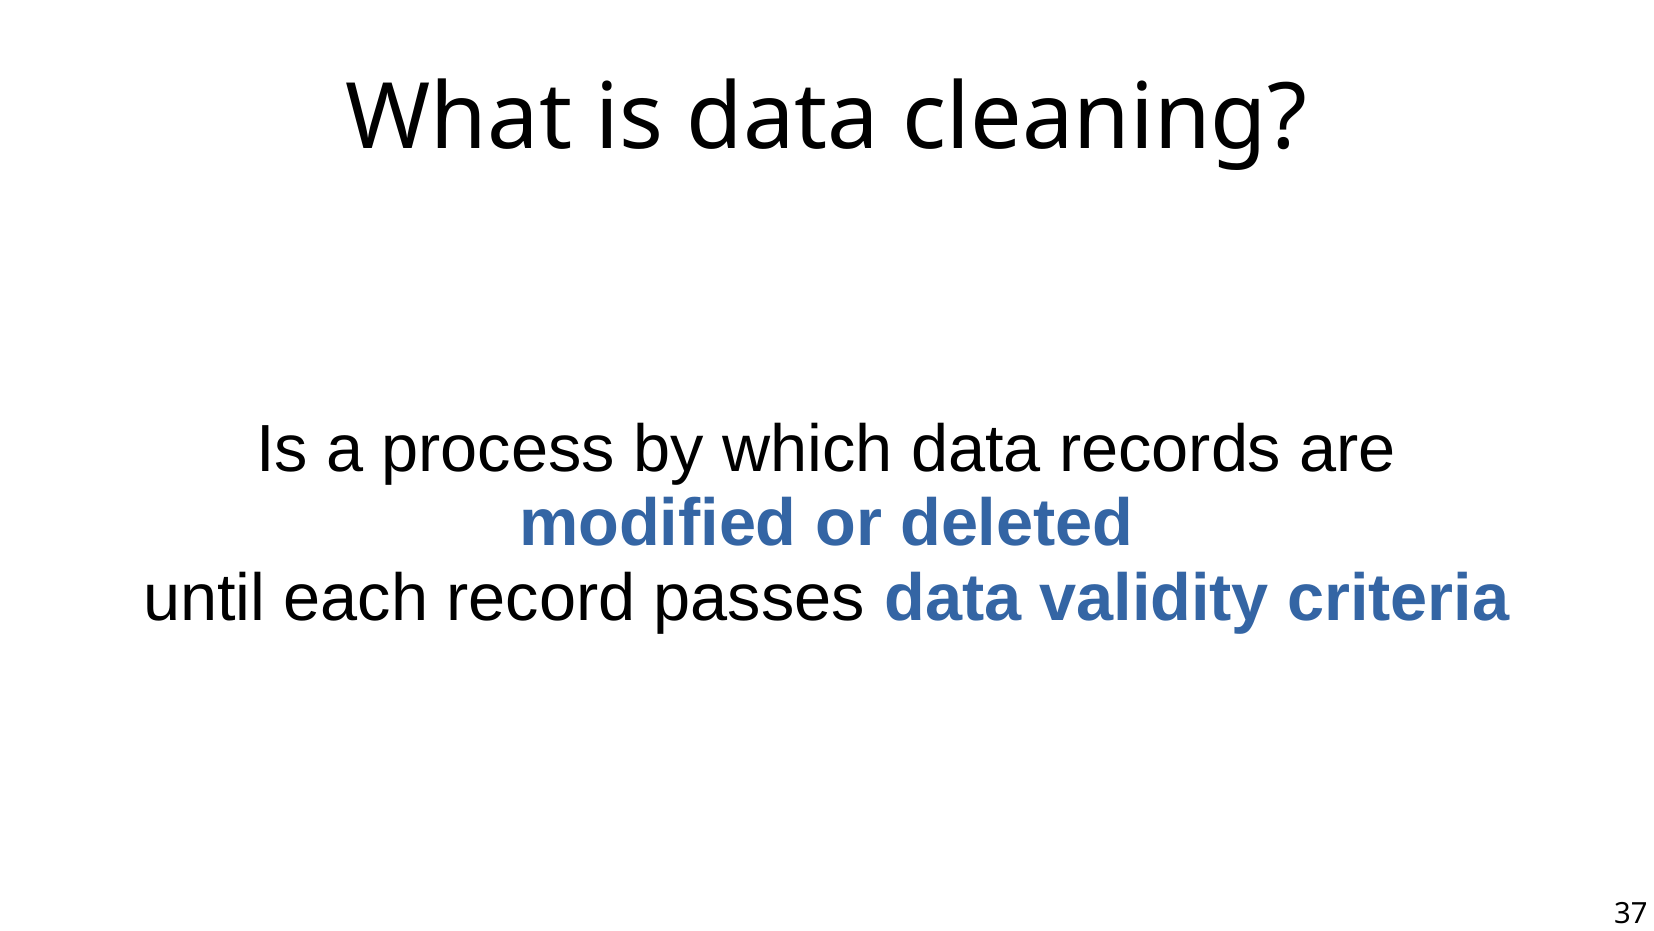

# What is data cleaning?
Is a process by which data records are
modified or deleted
until each record passes data validity criteria
37